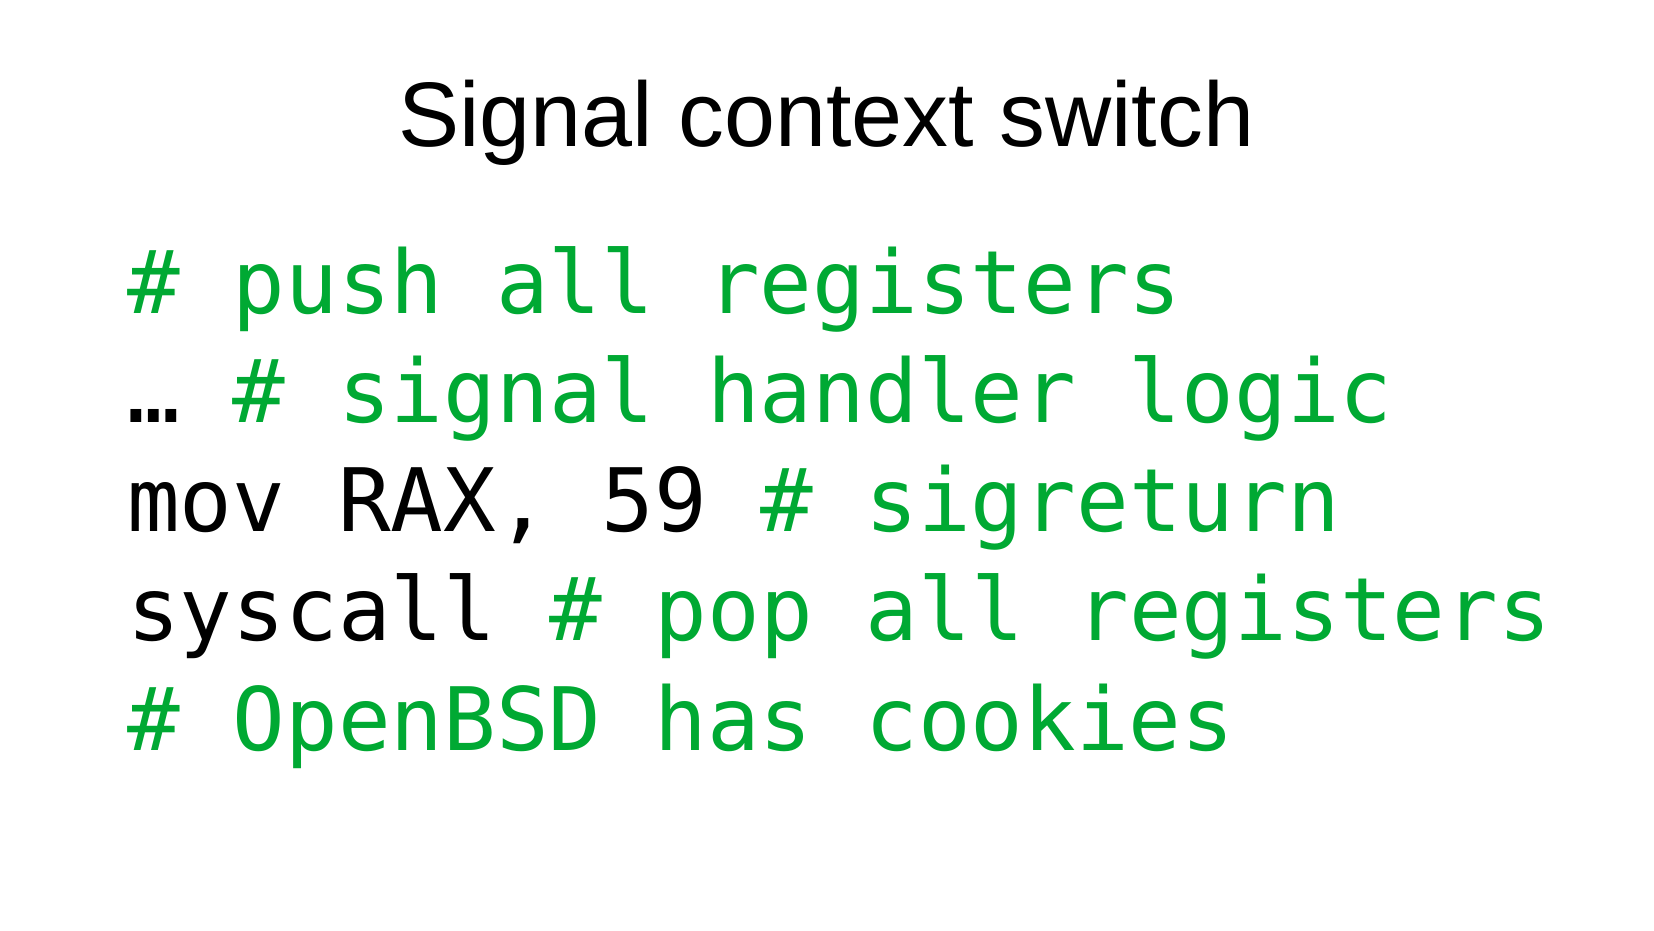

# Signal context switch
# push all registers
… # signal handler logic
mov RAX, 59 # sigreturn
syscall # pop all registers
# OpenBSD has cookies